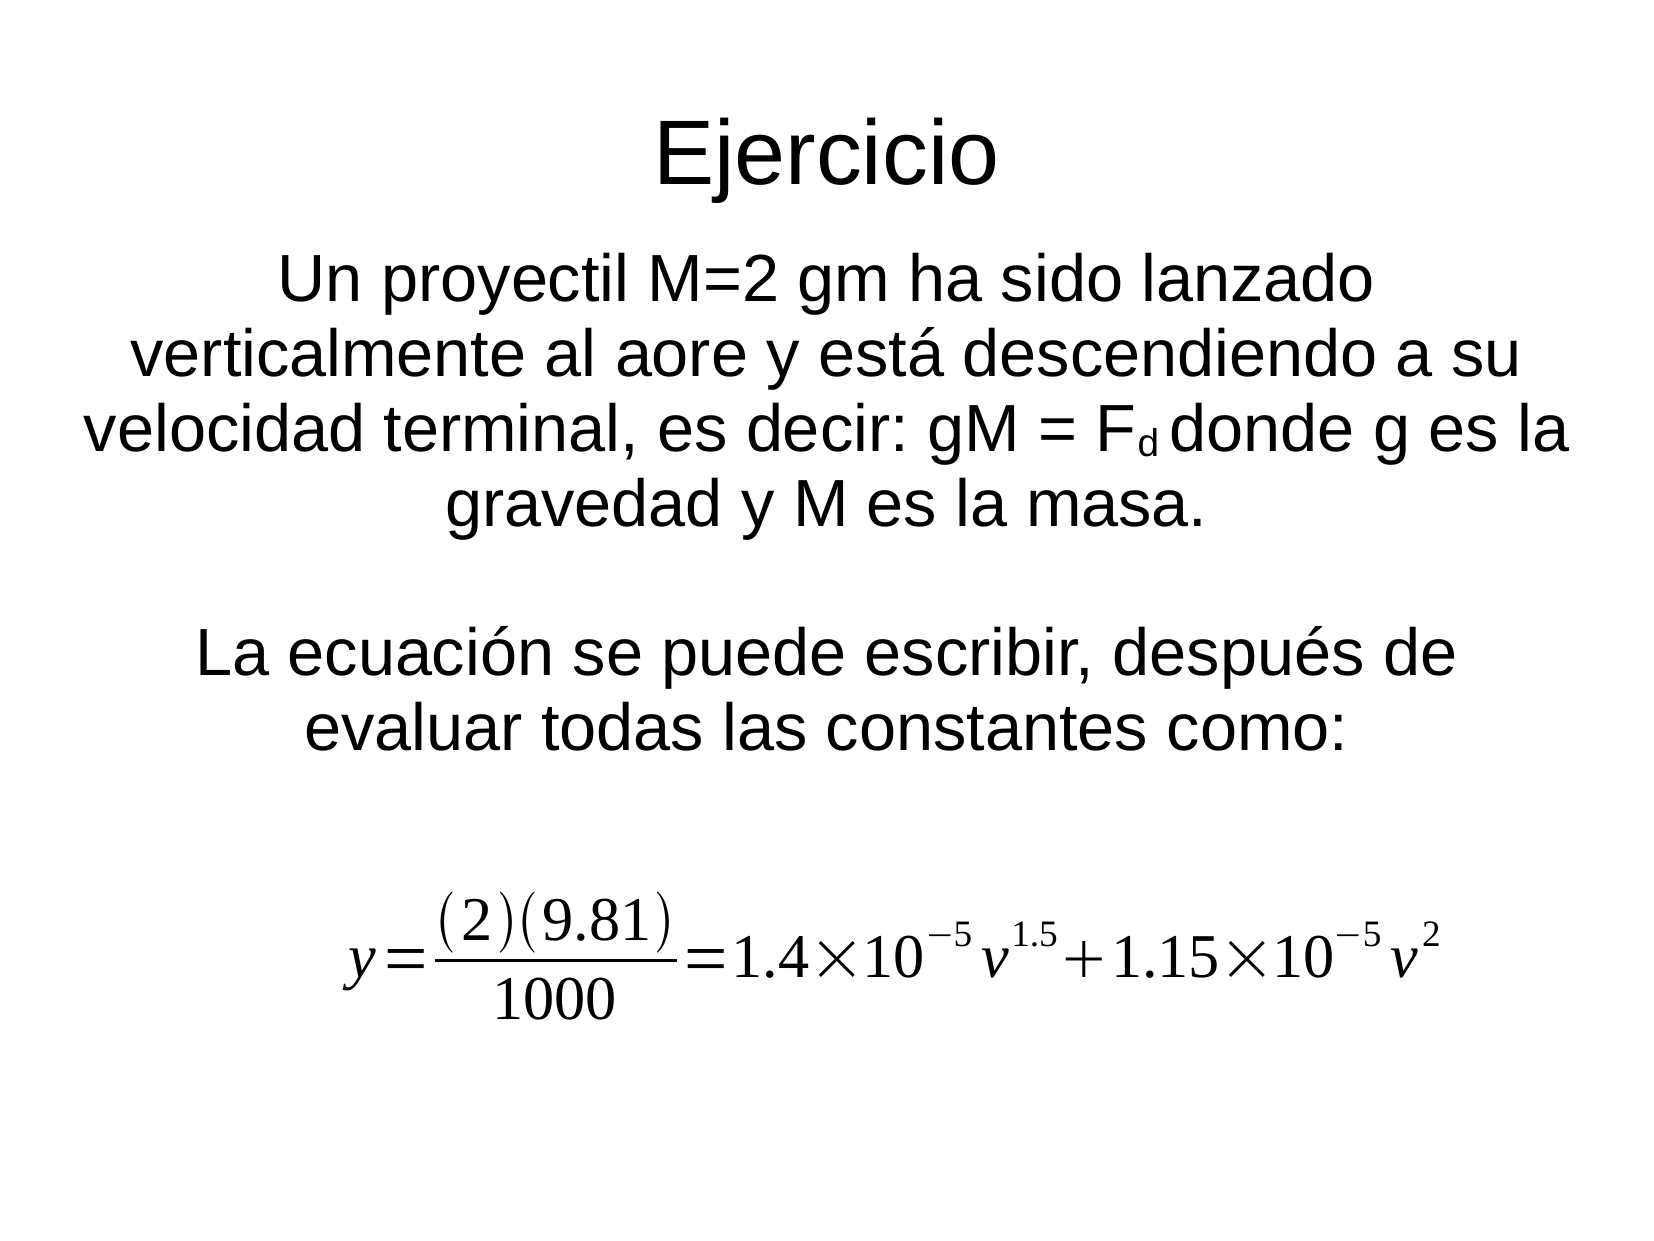

# Ejercicio
Un proyectil M=2 gm ha sido lanzado verticalmente al aore y está descendiendo a su velocidad terminal, es decir: gM = Fd donde g es la gravedad y M es la masa.
La ecuación se puede escribir, después de evaluar todas las constantes como: